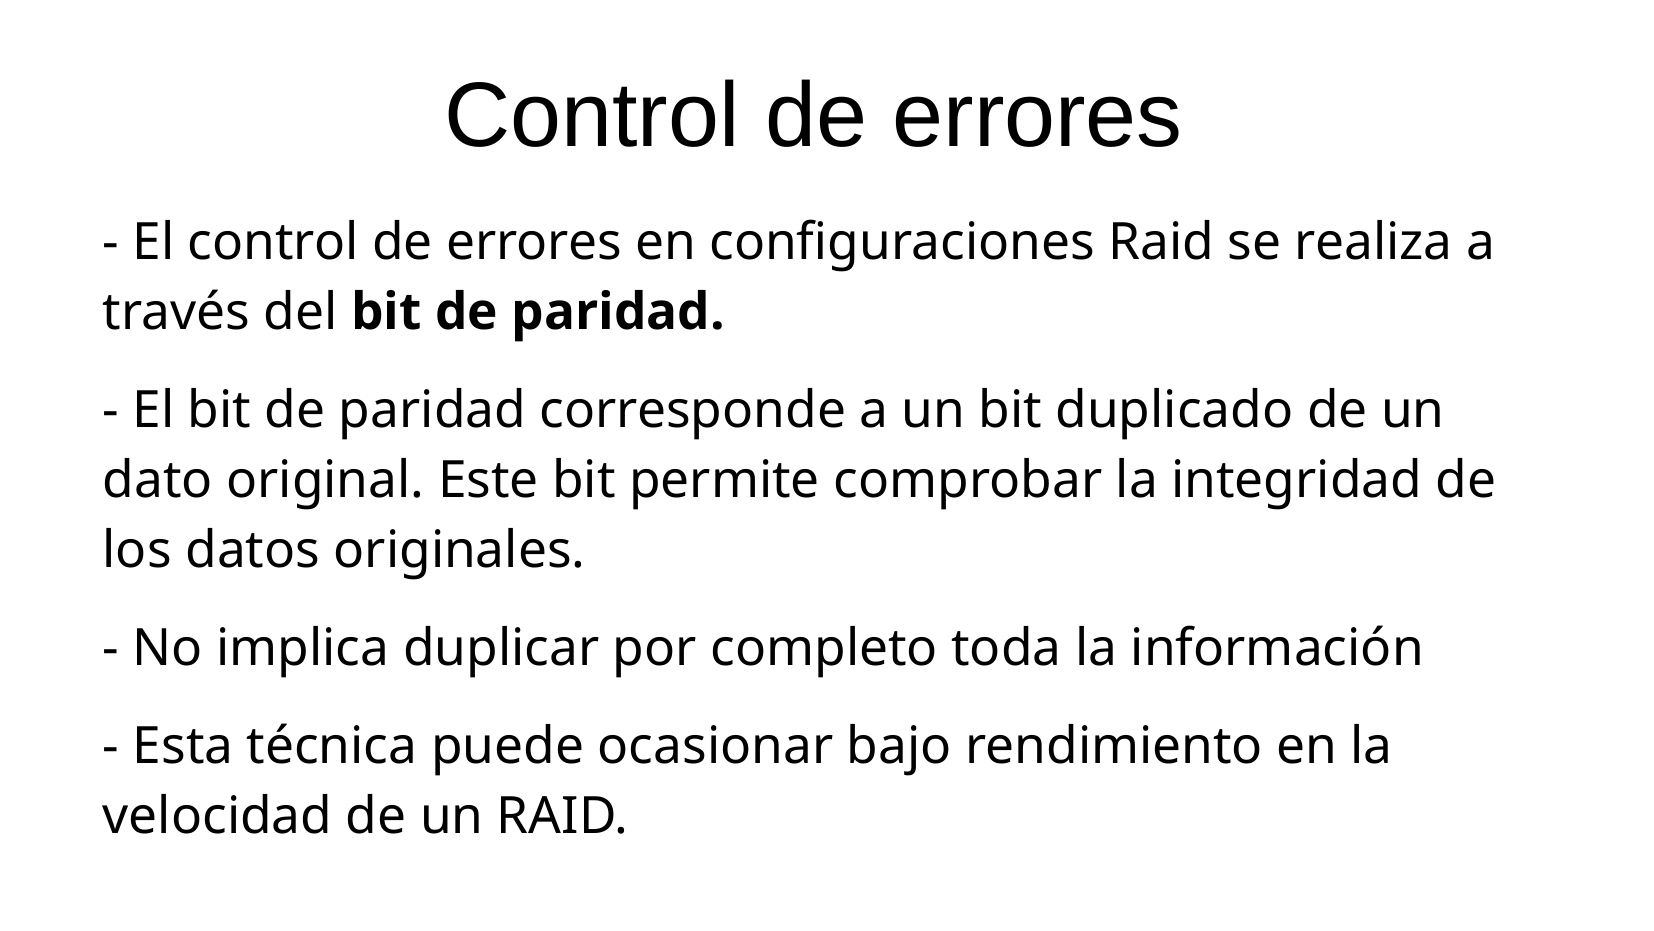

# Control de errores
- El control de errores en configuraciones Raid se realiza a través del bit de paridad.
- El bit de paridad corresponde a un bit duplicado de un dato original. Este bit permite comprobar la integridad de los datos originales.
- No implica duplicar por completo toda la información
- Esta técnica puede ocasionar bajo rendimiento en la velocidad de un RAID.